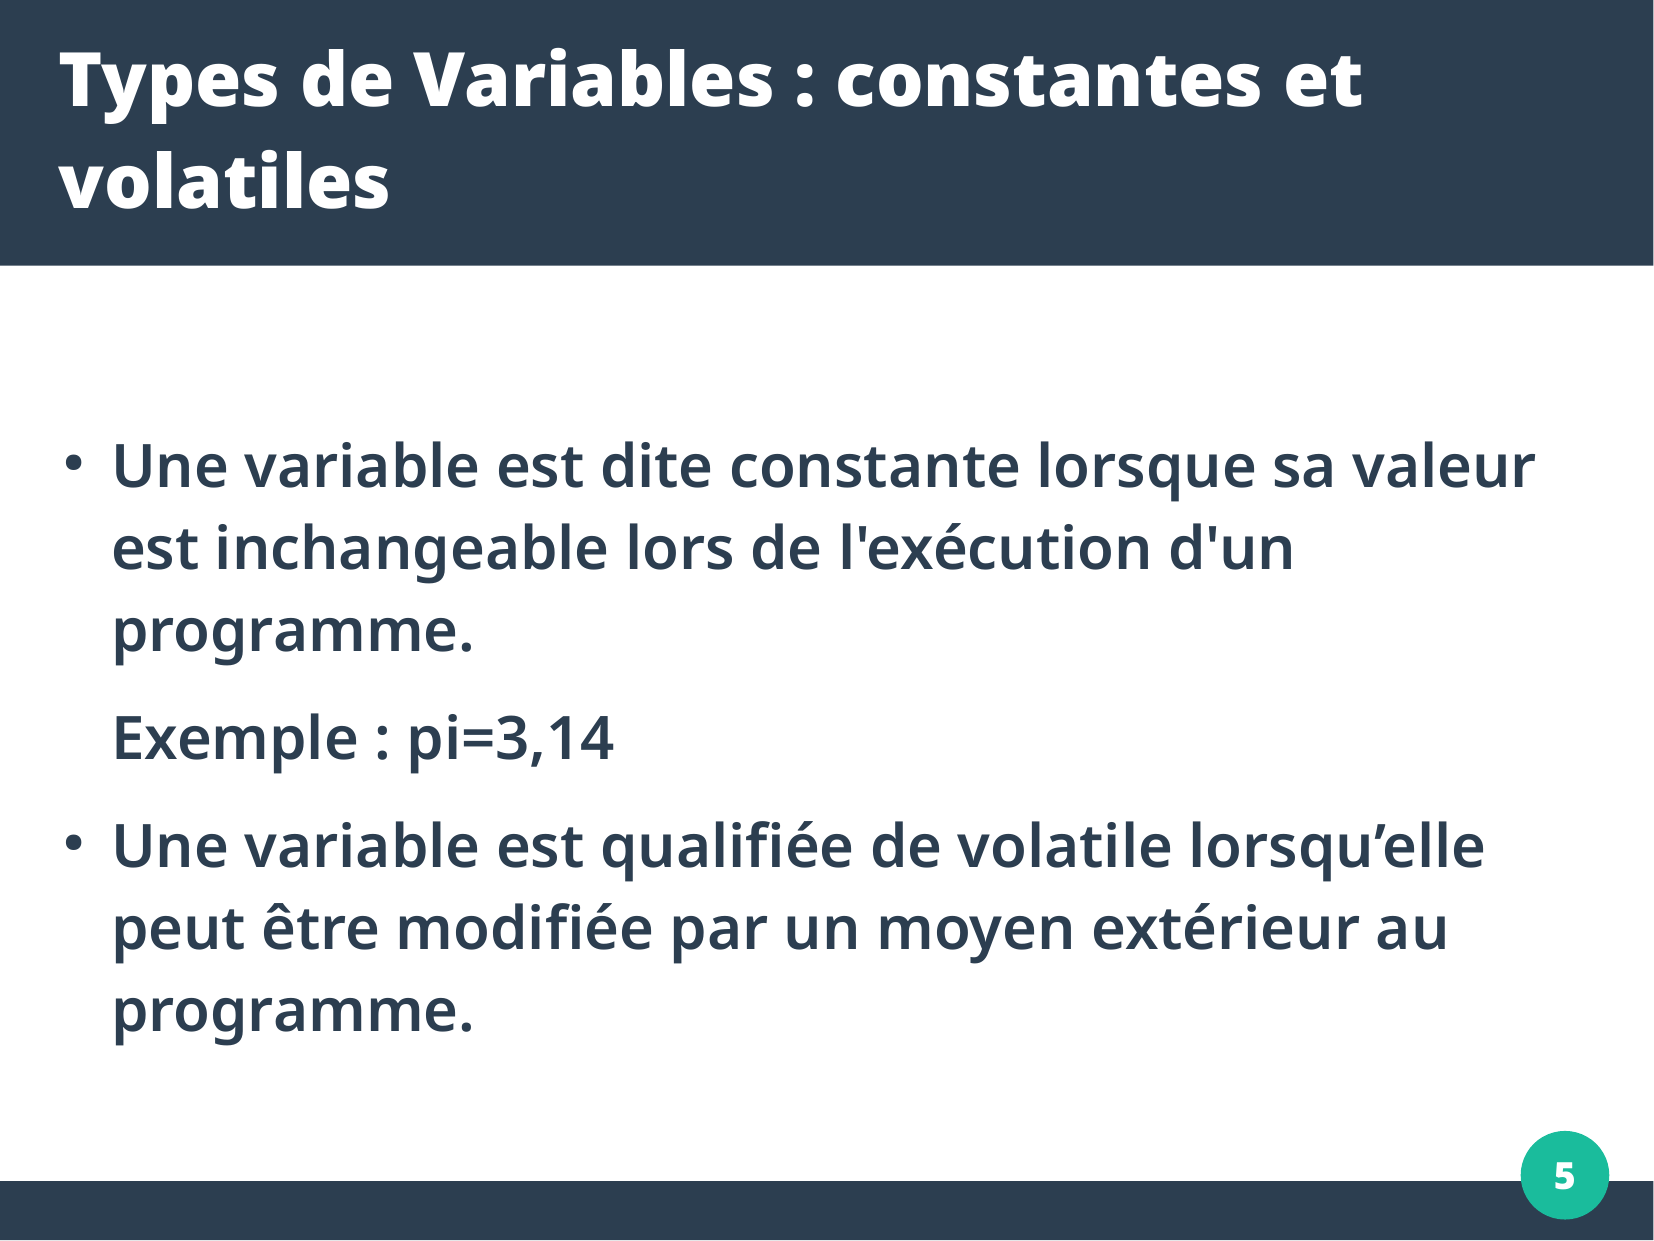

# Types de Variables : constantes et volatiles
Une variable est dite constante lorsque sa valeur est inchangeable lors de l'exécution d'un programme.
Exemple : pi=3,14
Une variable est qualifiée de volatile lorsqu’elle peut être modifiée par un moyen extérieur au programme.
5